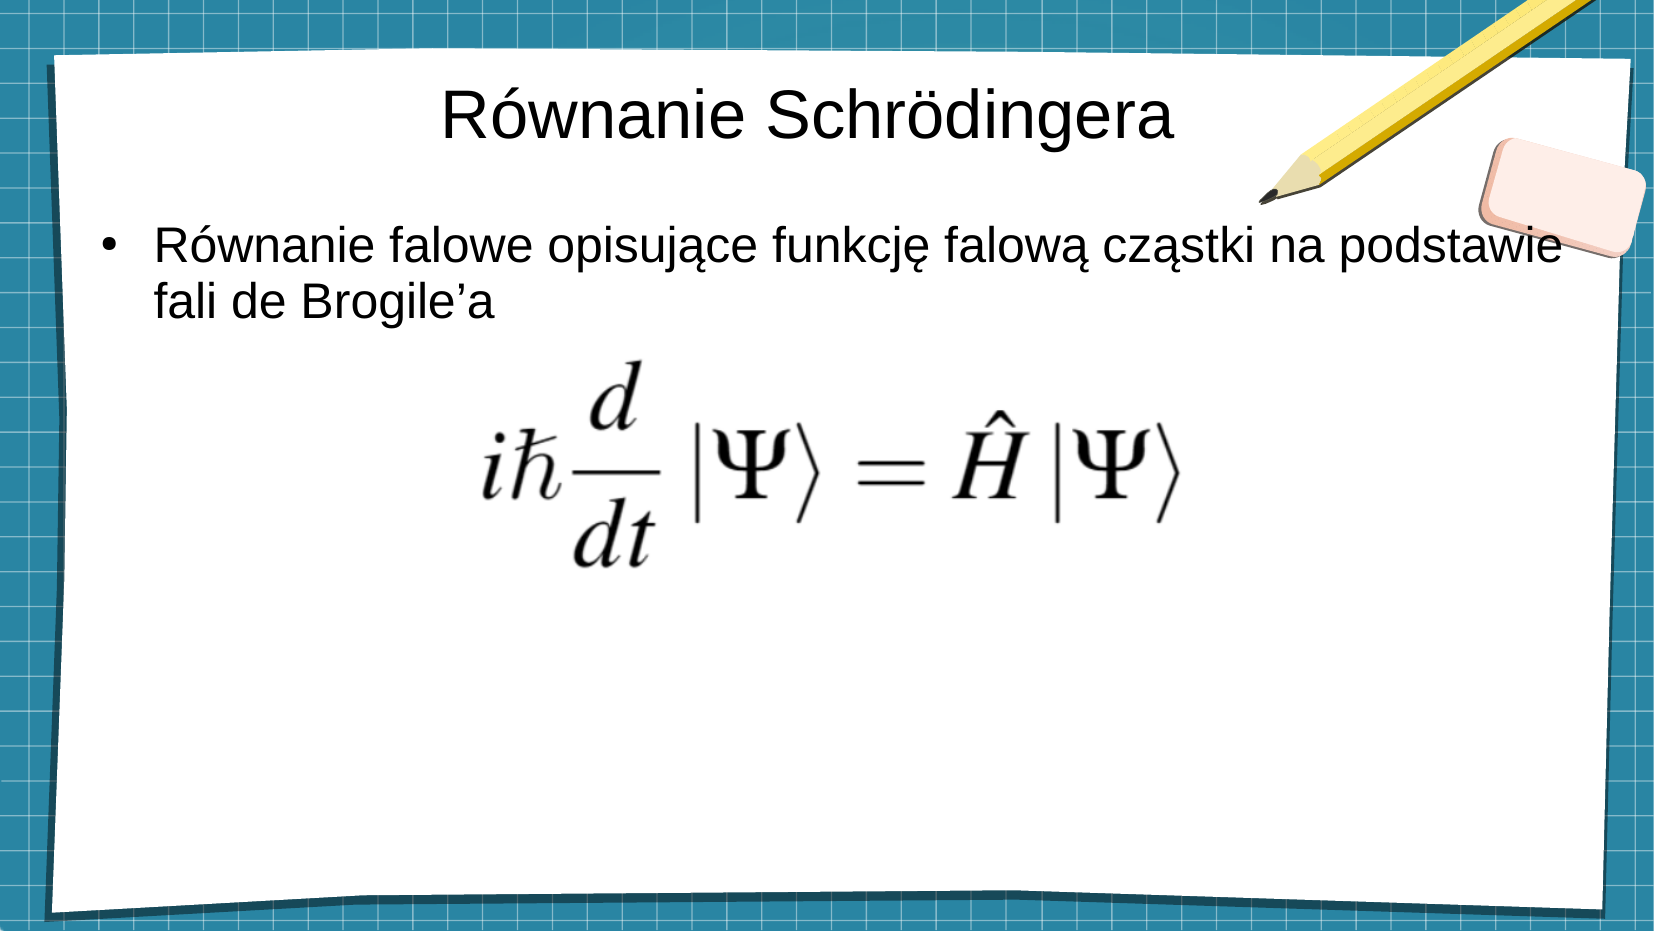

# Równanie Schrödingera
Równanie falowe opisujące funkcję falową cząstki na podstawie fali de Brogile’a